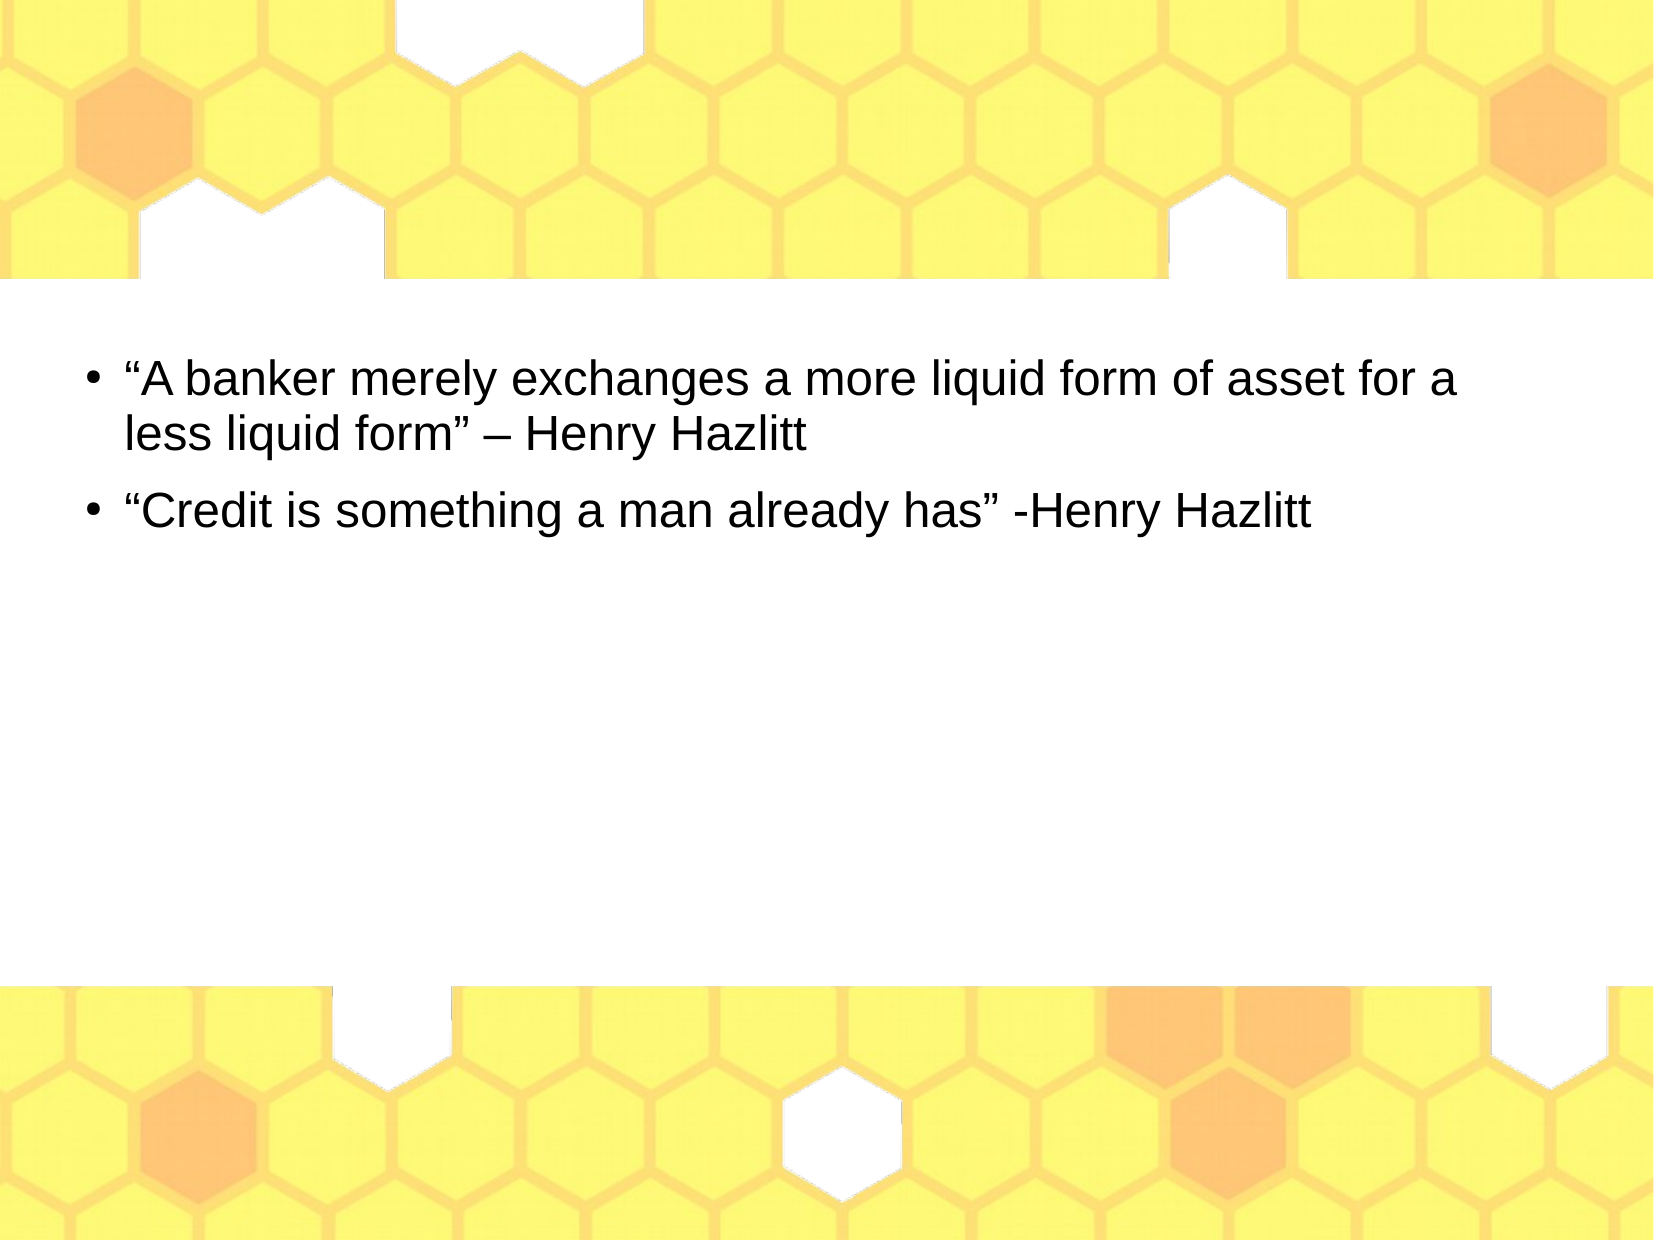

# “A banker merely exchanges a more liquid form of asset for a less liquid form” – Henry Hazlitt
“Credit is something a man already has” -Henry Hazlitt